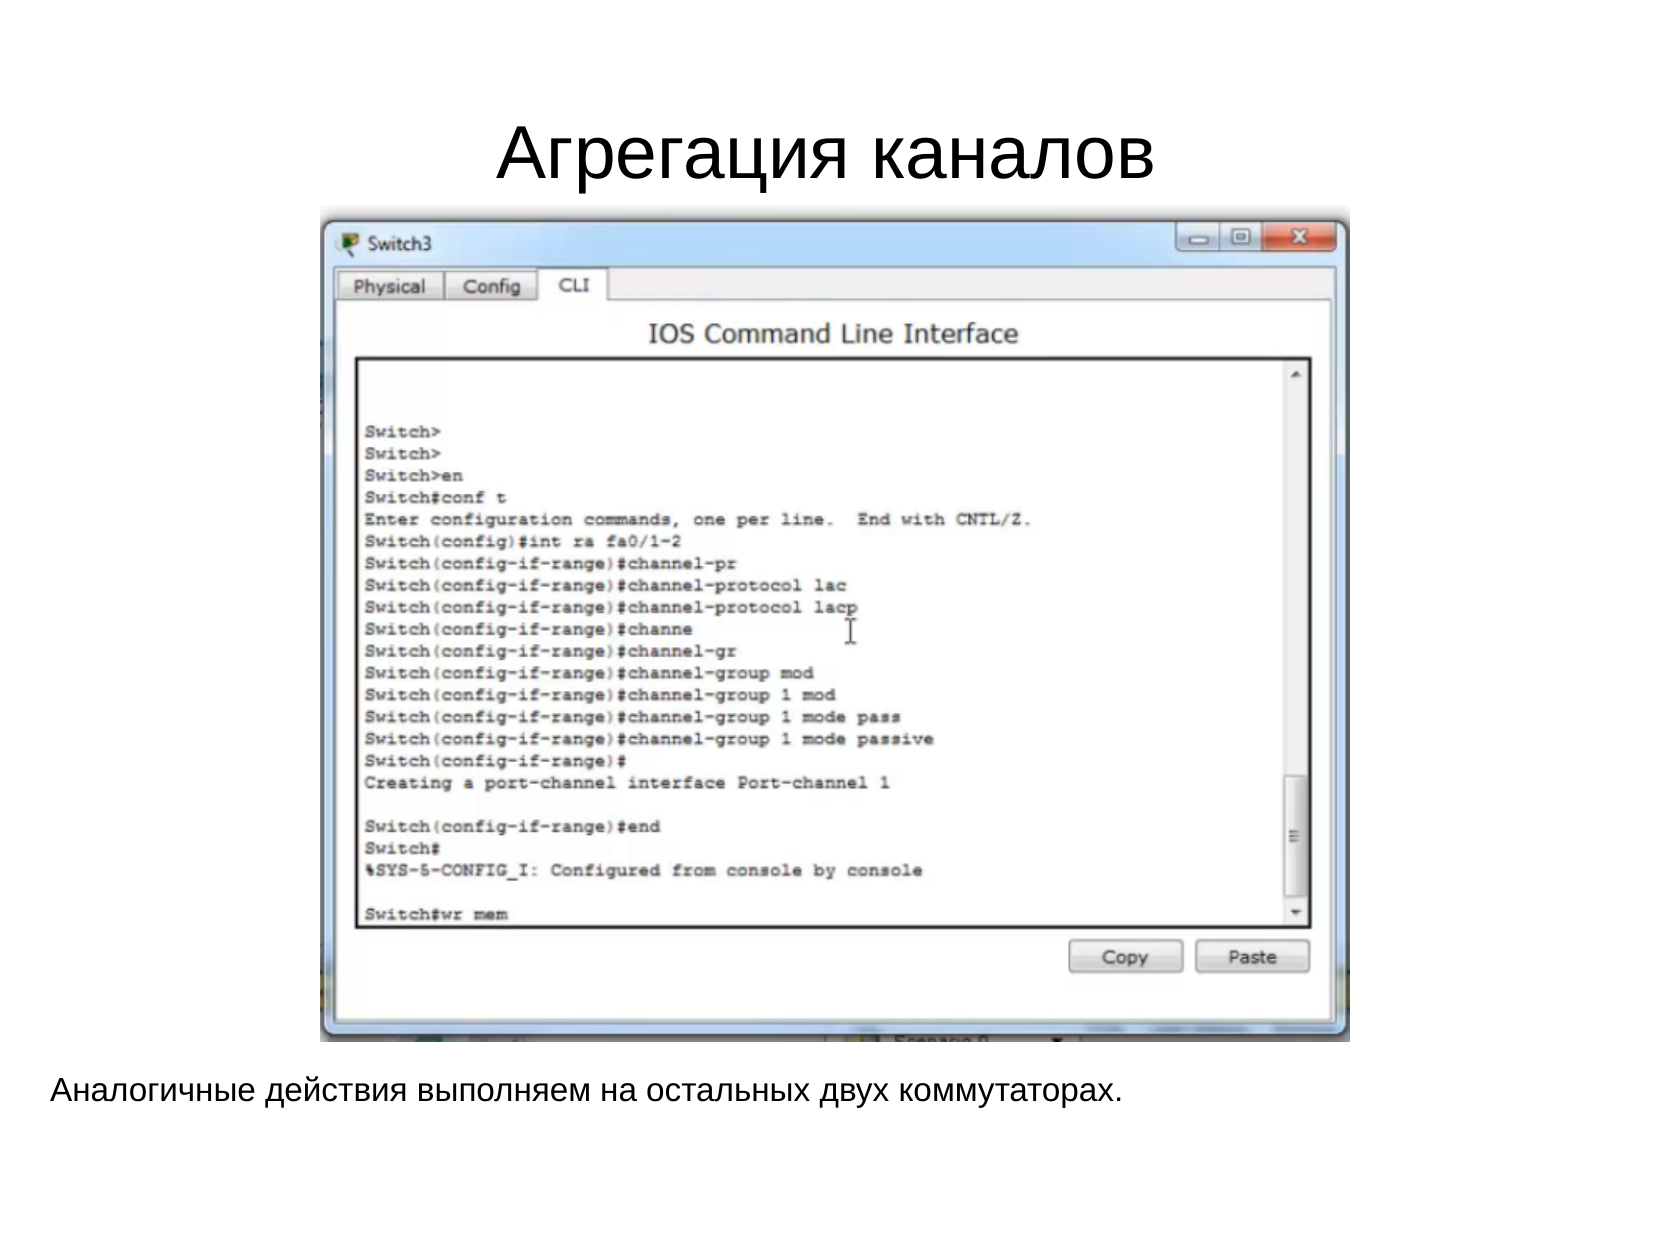

# Агрегация каналов
Аналогичные действия выполняем на остальных двух коммутаторах.